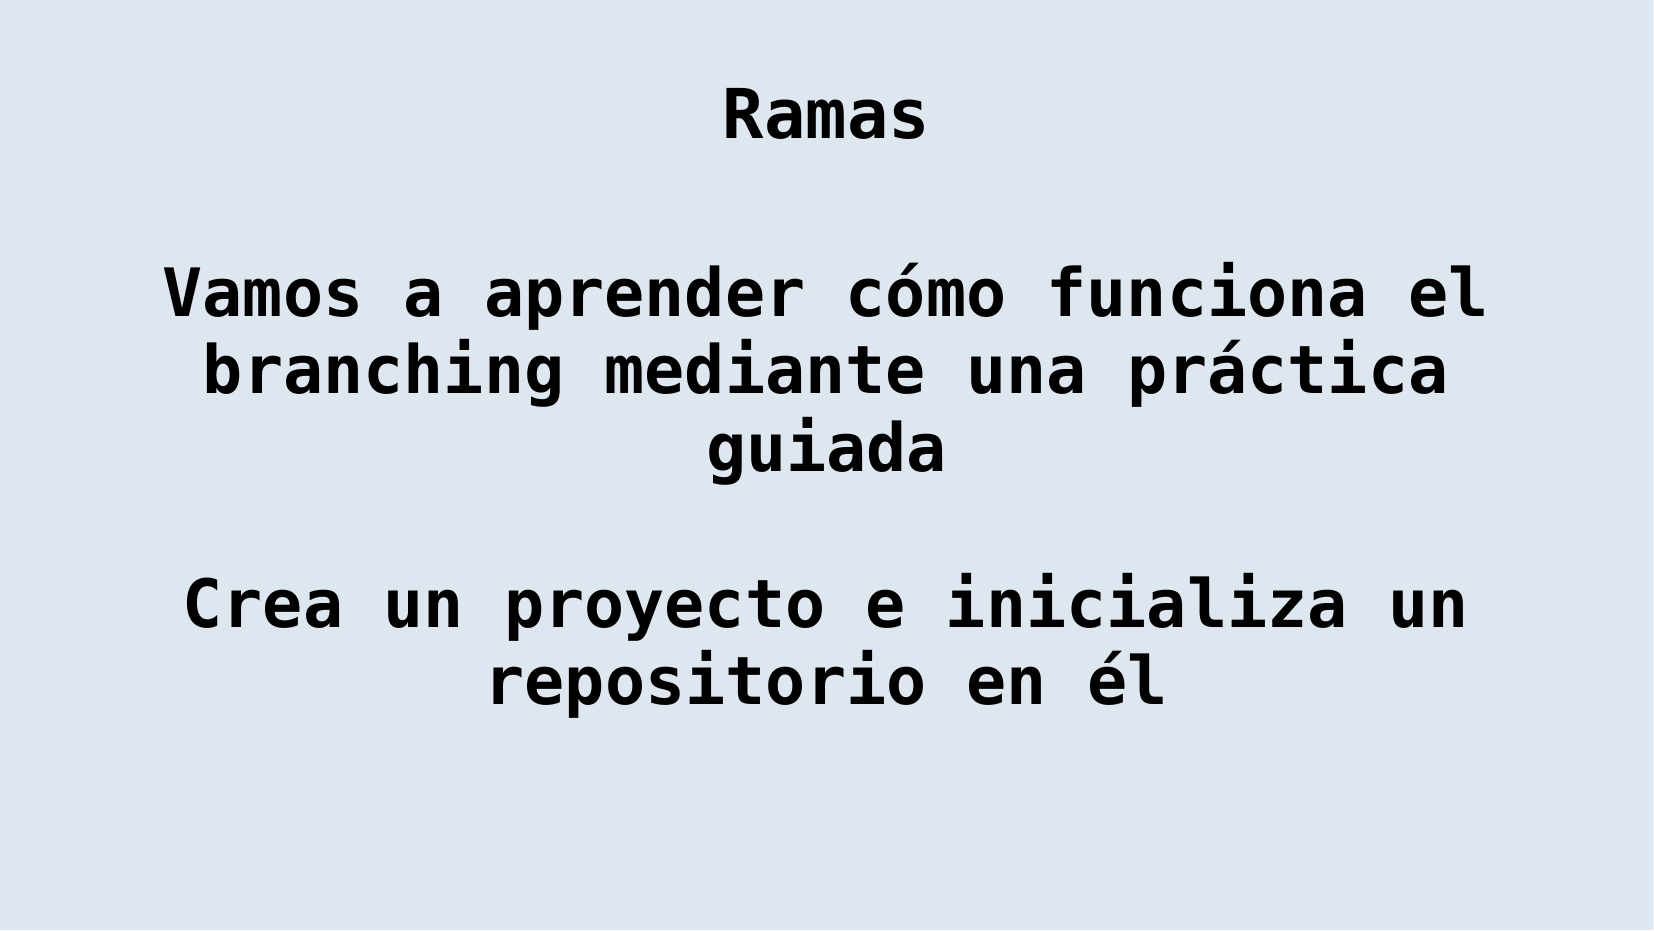

# Ramas
Vamos a aprender cómo funciona el branching mediante una práctica guiada
Crea un proyecto e inicializa un repositorio en él